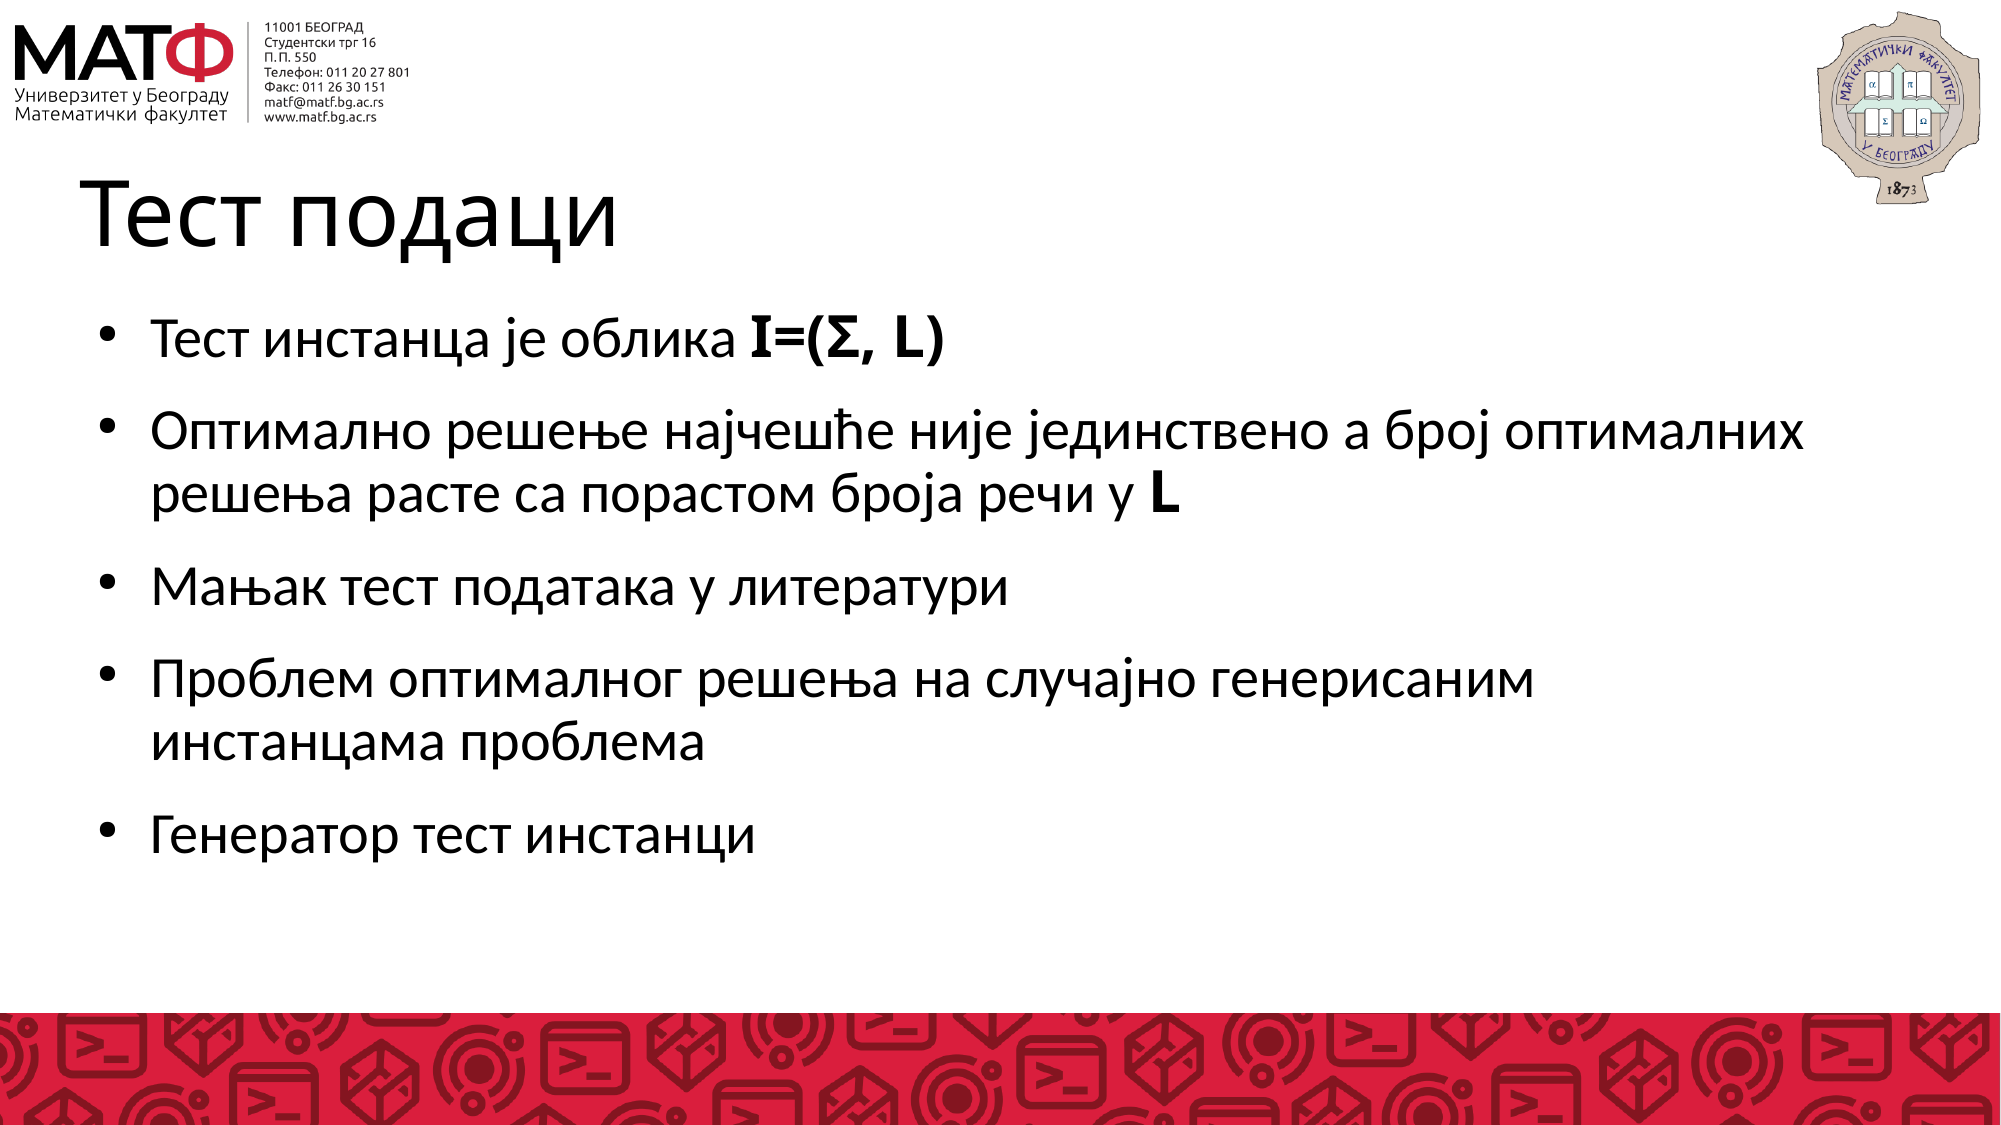

# Тест подаци
Тест инстанца је облика I=(Σ, L)
Оптимално решење најчешће није јединствено а број оптималних решења расте са порастом броја речи у L
Мањак тест података у литератури
Проблем оптималног решења на случајно генерисаним инстанцама проблема
Генератор тест инстанци